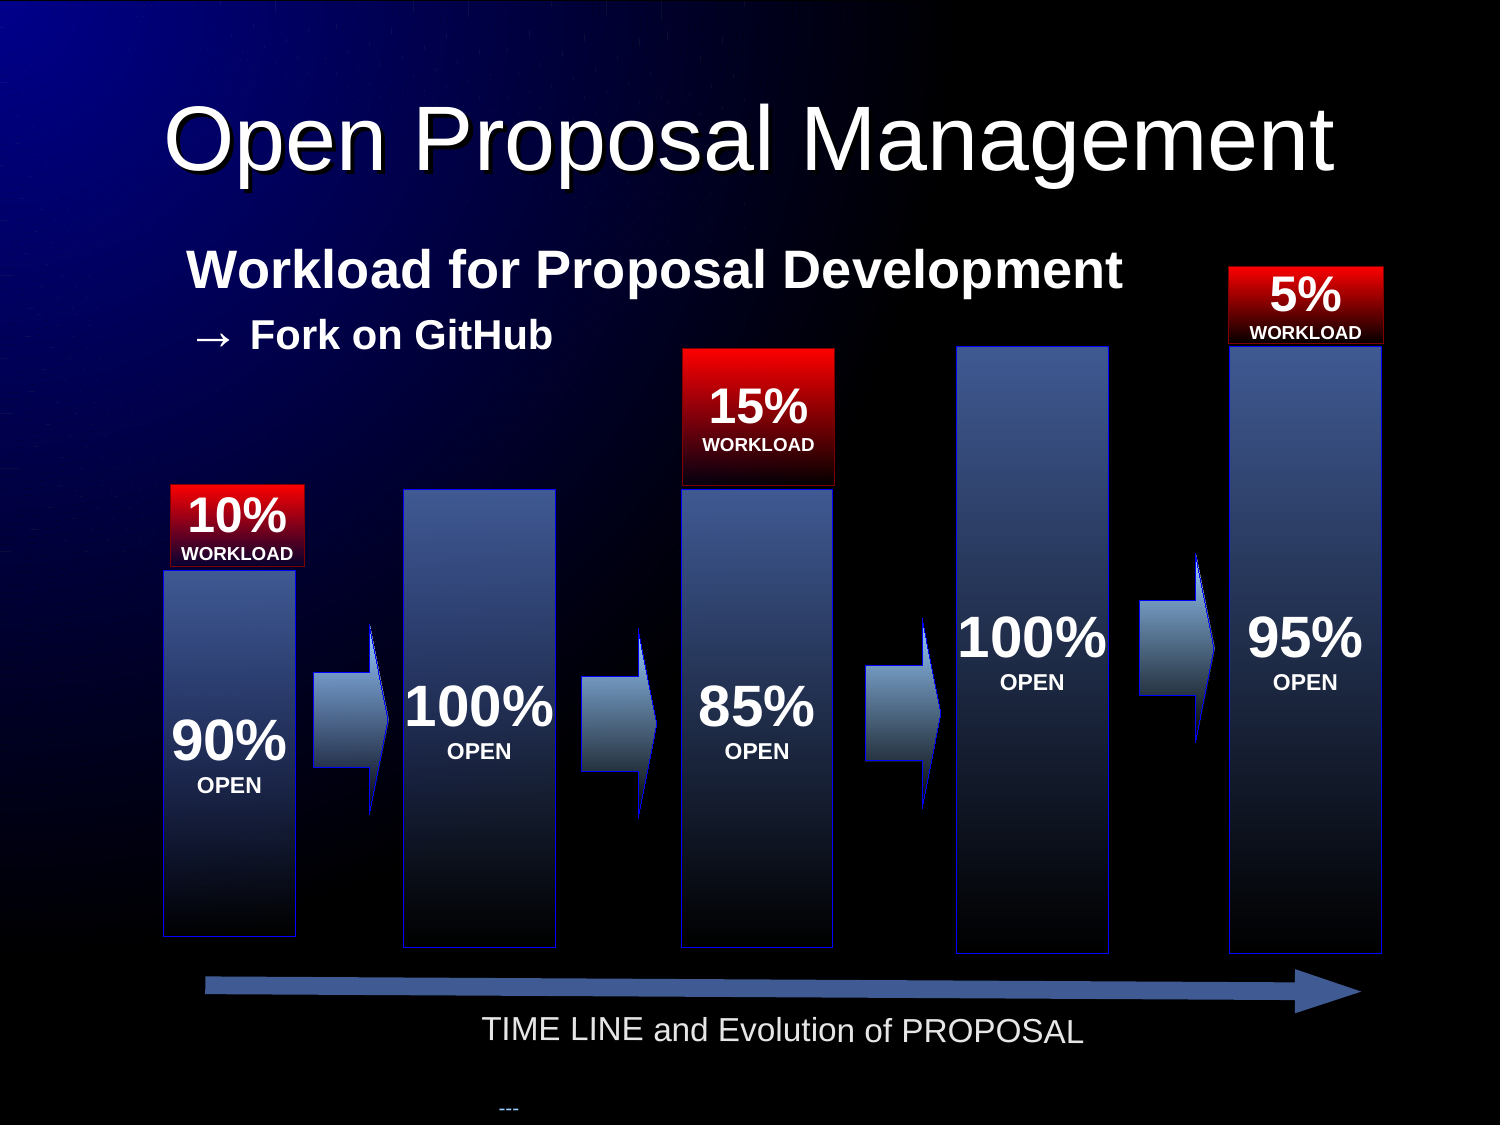

# Open Proposal Management
Workload for Proposal Development
→ Fork on GitHub
5%
WORKLOAD
100%
OPEN
95%
OPEN
15%
WORKLOAD
10%
WORKLOAD
85%
OPEN
100%
OPEN
90%
OPEN
TIME LINE and Evolution of PROPOSAL